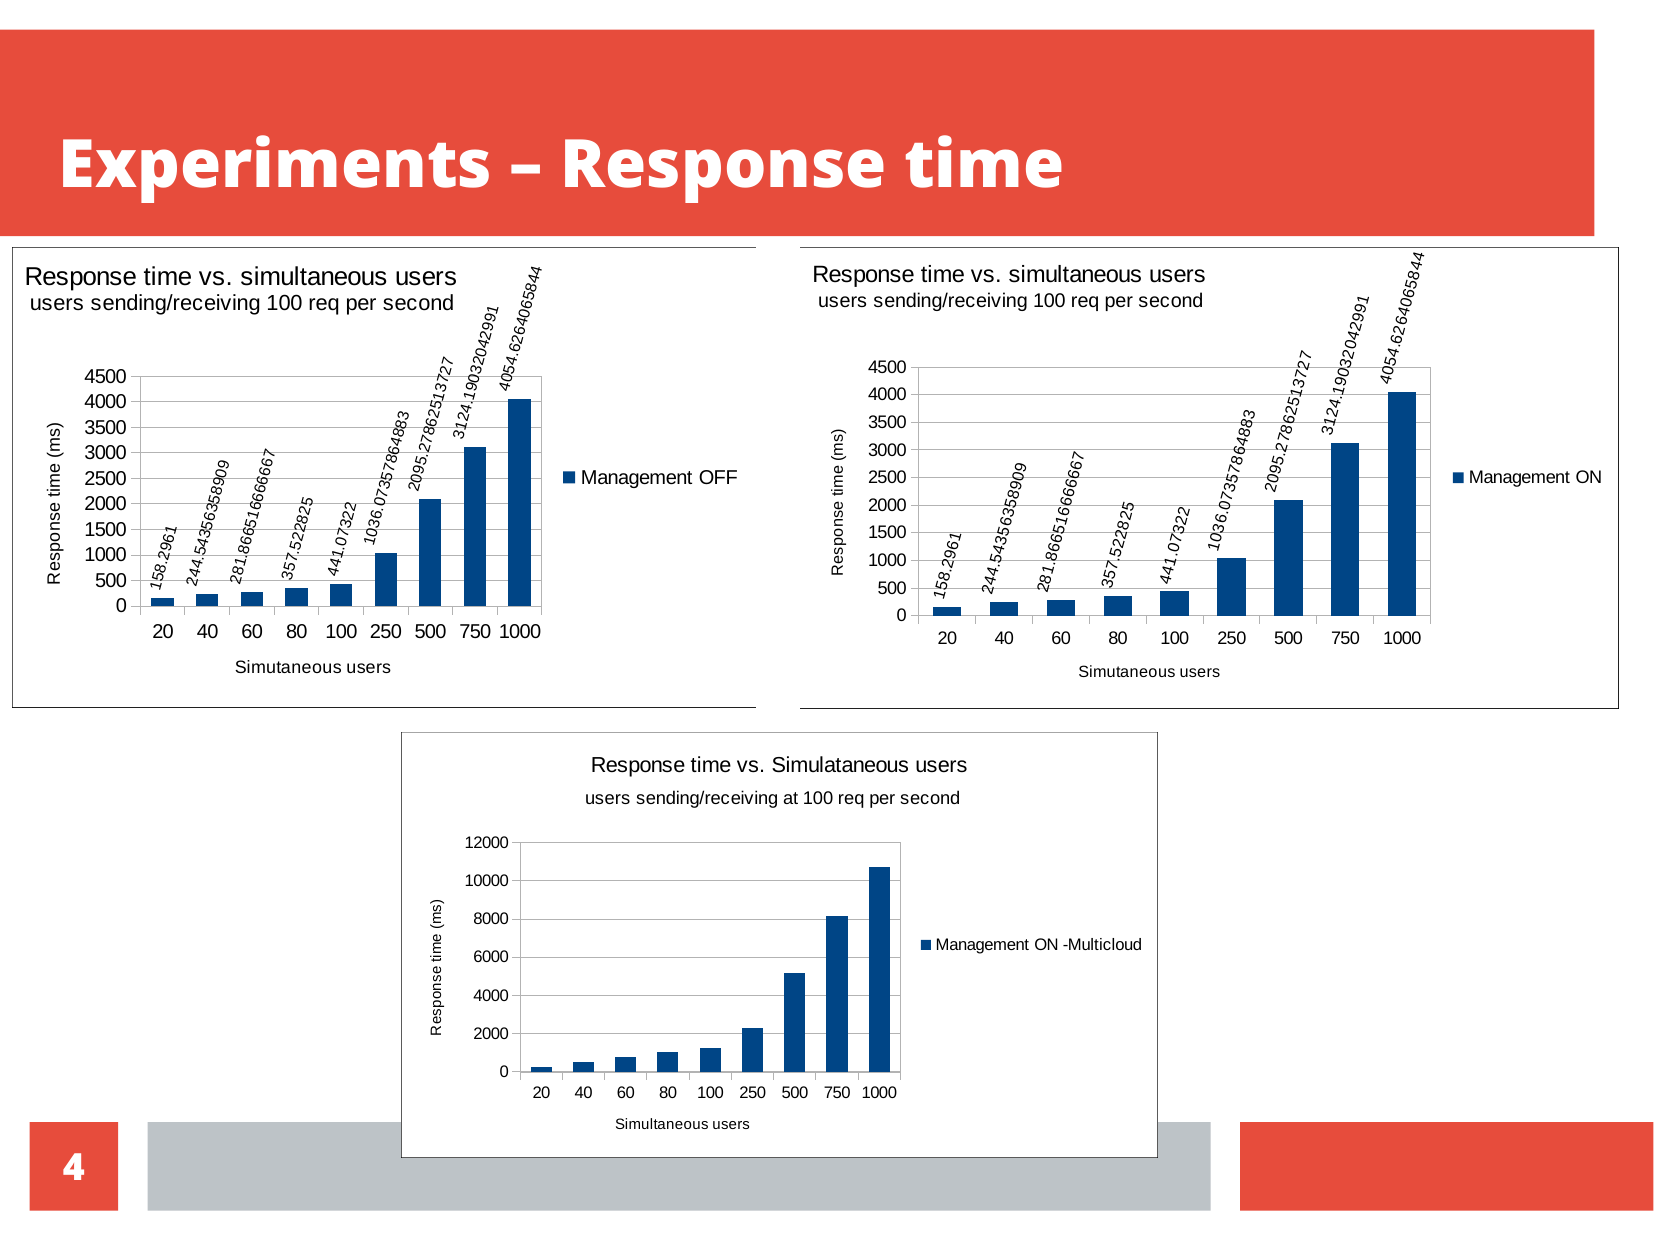

# Experiments – Response time
### Chart: Response time vs. simultaneous users
users sending/receiving 100 req per second
| Category | Management OFF |
|---|---|
| 20 | 158.2961 |
| 40 | 244.54356358909 |
| 60 | 281.866516666667 |
| 80 | 357.522825 |
| 100 | 441.07322 |
| 250 | 1036.07357864883 |
| 500 | 2095.27862513727 |
| 750 | 3124.19032042991 |
| 1000 | 4054.6264065844 |
### Chart: Response time vs. simultaneous users
users sending/receiving 100 req per second
| Category | Management ON |
|---|---|
| 20 | 158.2961 |
| 40 | 244.54356358909 |
| 60 | 281.866516666667 |
| 80 | 357.522825 |
| 100 | 441.07322 |
| 250 | 1036.07357864883 |
| 500 | 2095.27862513727 |
| 750 | 3124.19032042991 |
| 1000 | 4054.6264065844 |
### Chart: Response time vs. Simulataneous users
users sending/receiving at 100 req per second
| Category | Management ON -Multicloud |
|---|---|
| 20 | 264.9634 |
| 40 | 512.634125 |
| 60 | 801.0541 |
| 80 | 1044.2325125 |
| 100 | 1235.45896 |
| 250 | 2323.23111122224 |
| 500 | 5192.64188061946 |
| 750 | 8163.57289775473 |
| 1000 | 10711.8485329856 |4